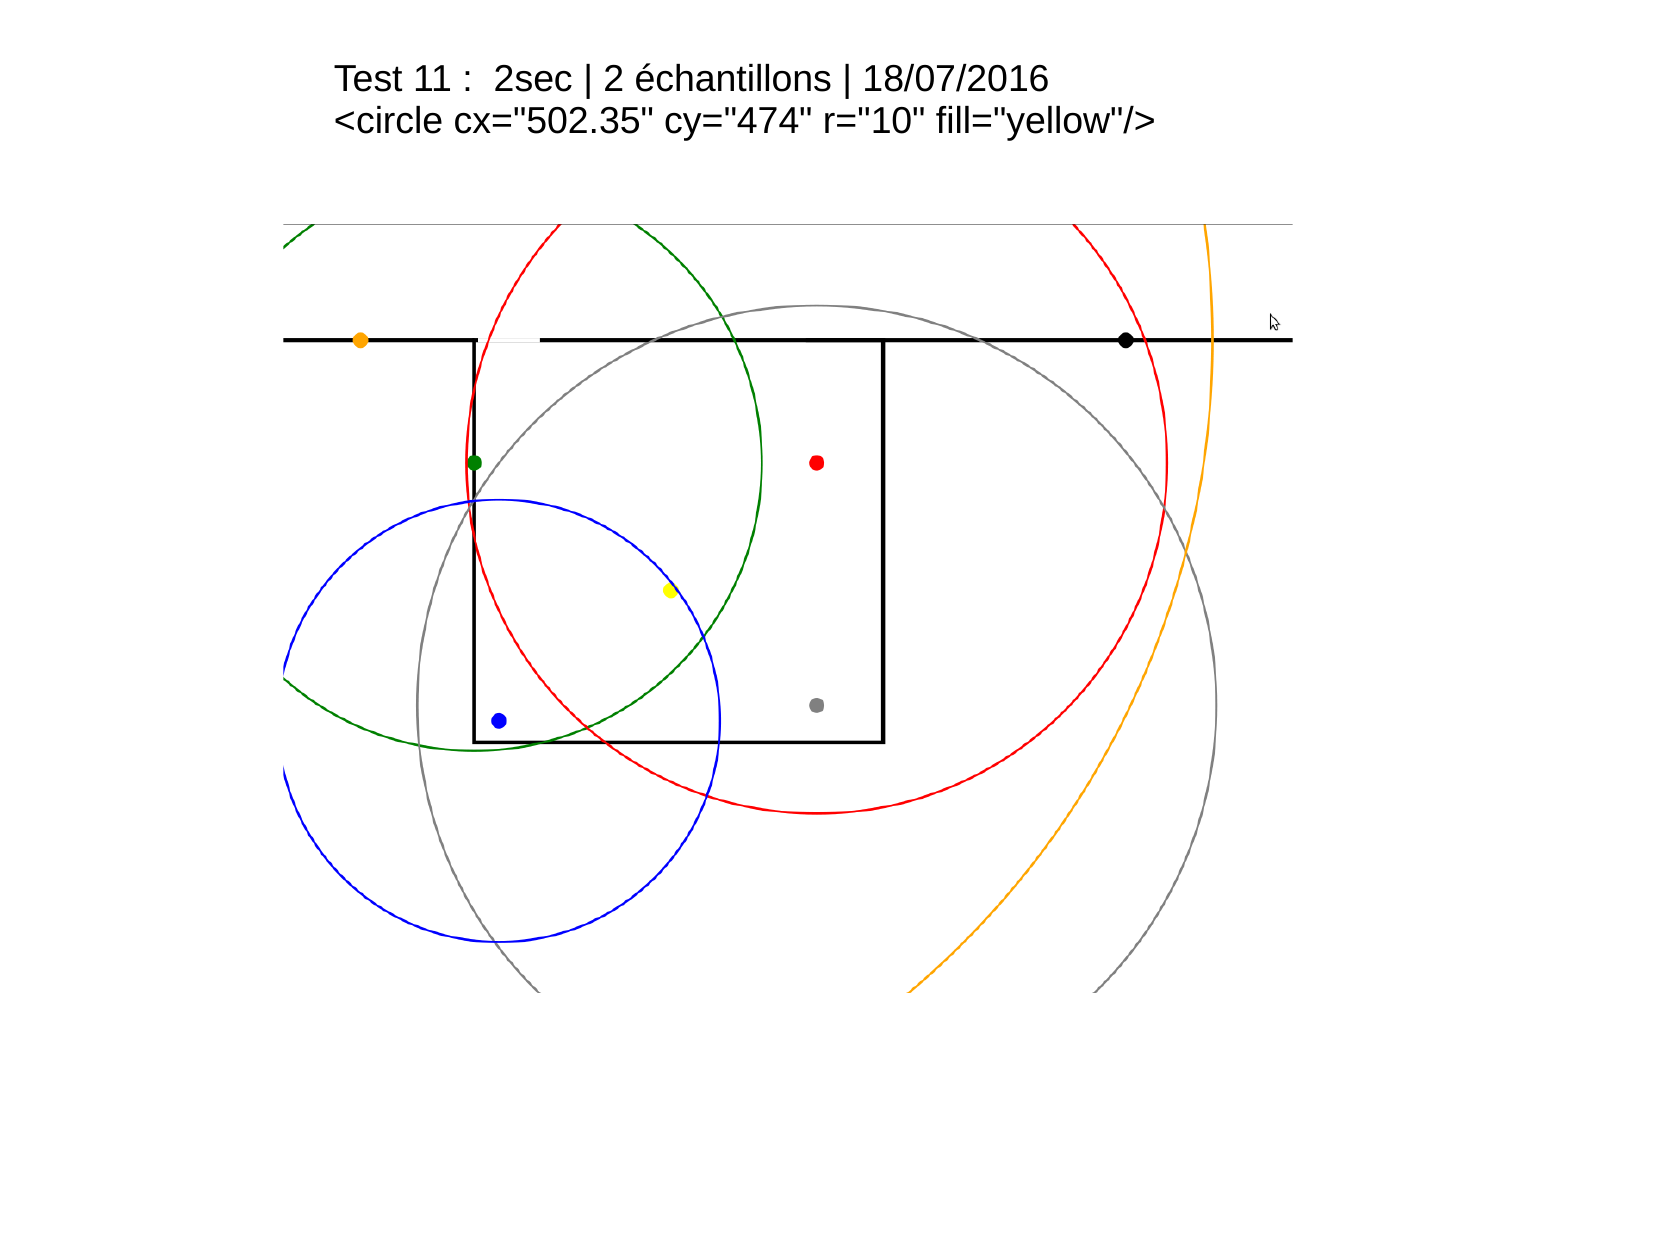

Test 11 : 2sec | 2 échantillons | 18/07/2016
<circle cx="502.35" cy="474" r="10" fill="yellow"/>